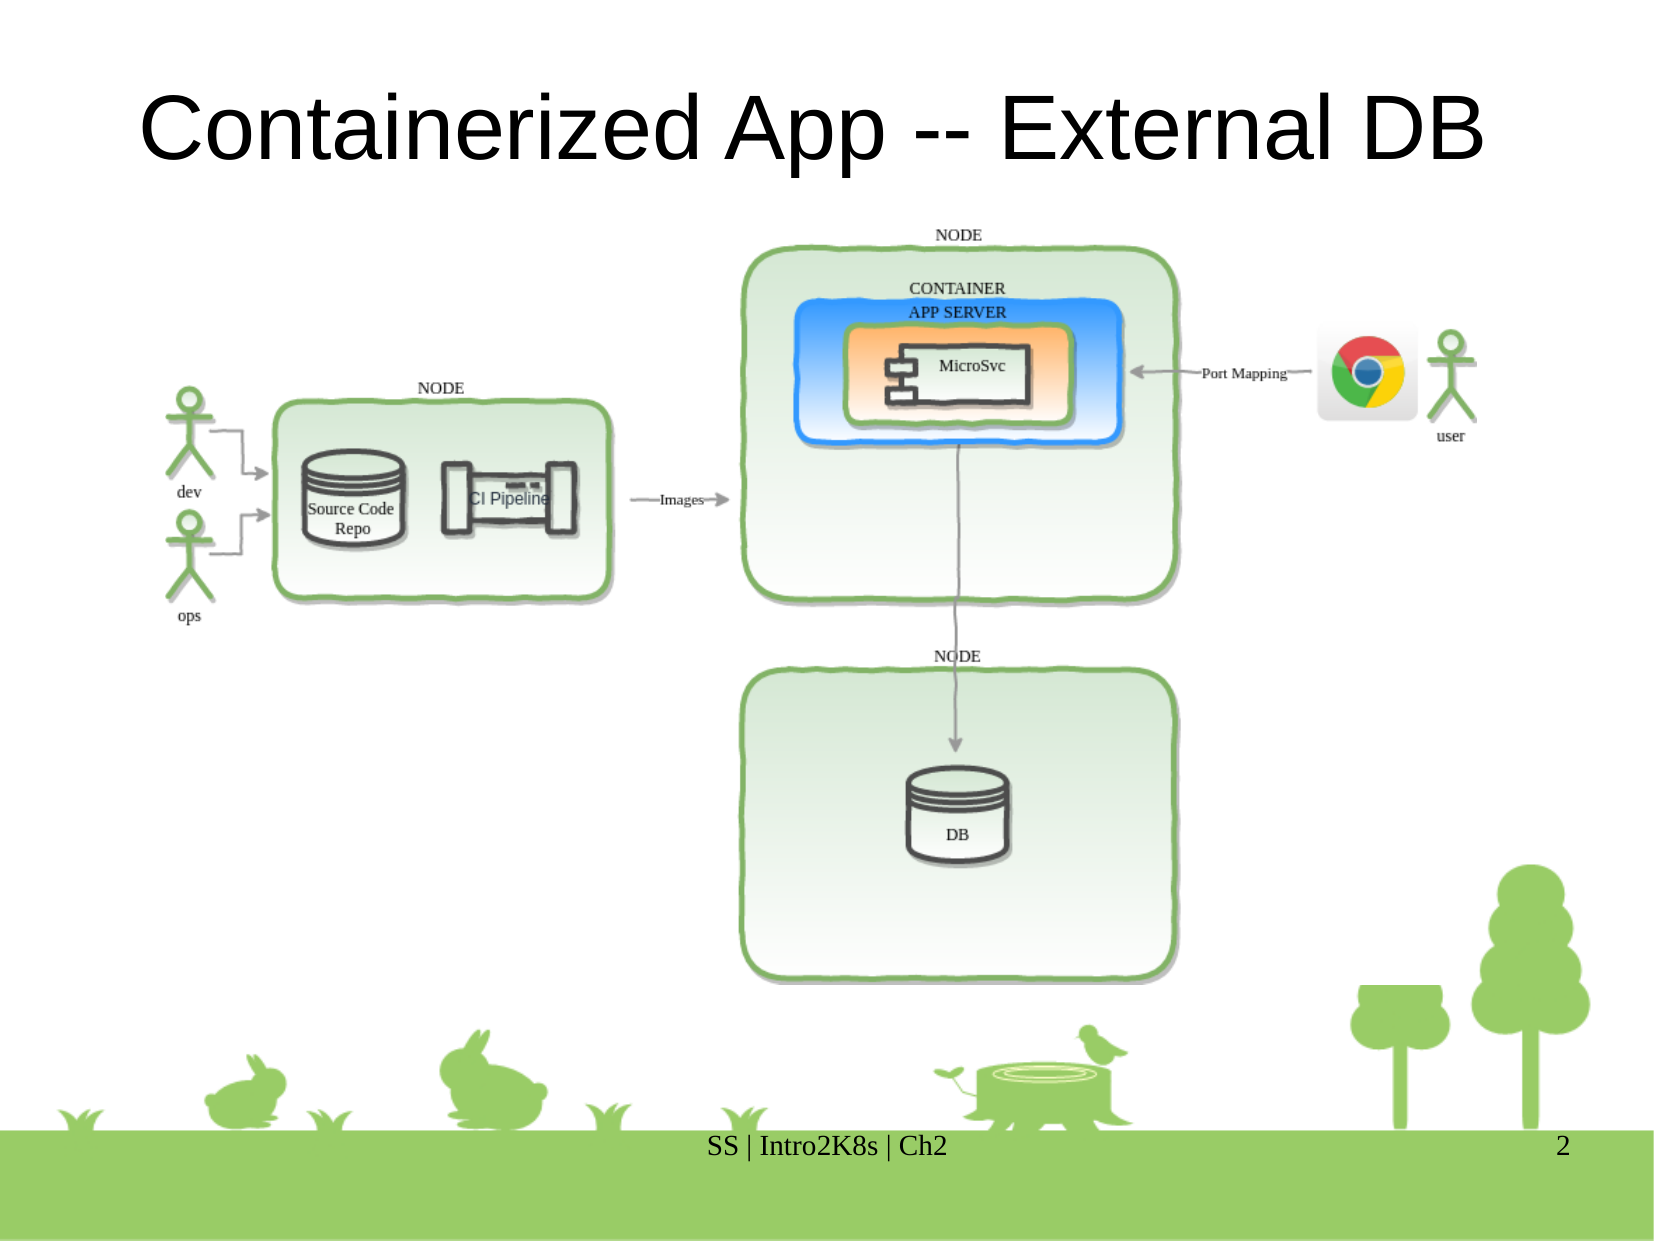

# Containerized App -- External DB
SS | Intro2K8s | Ch2
2